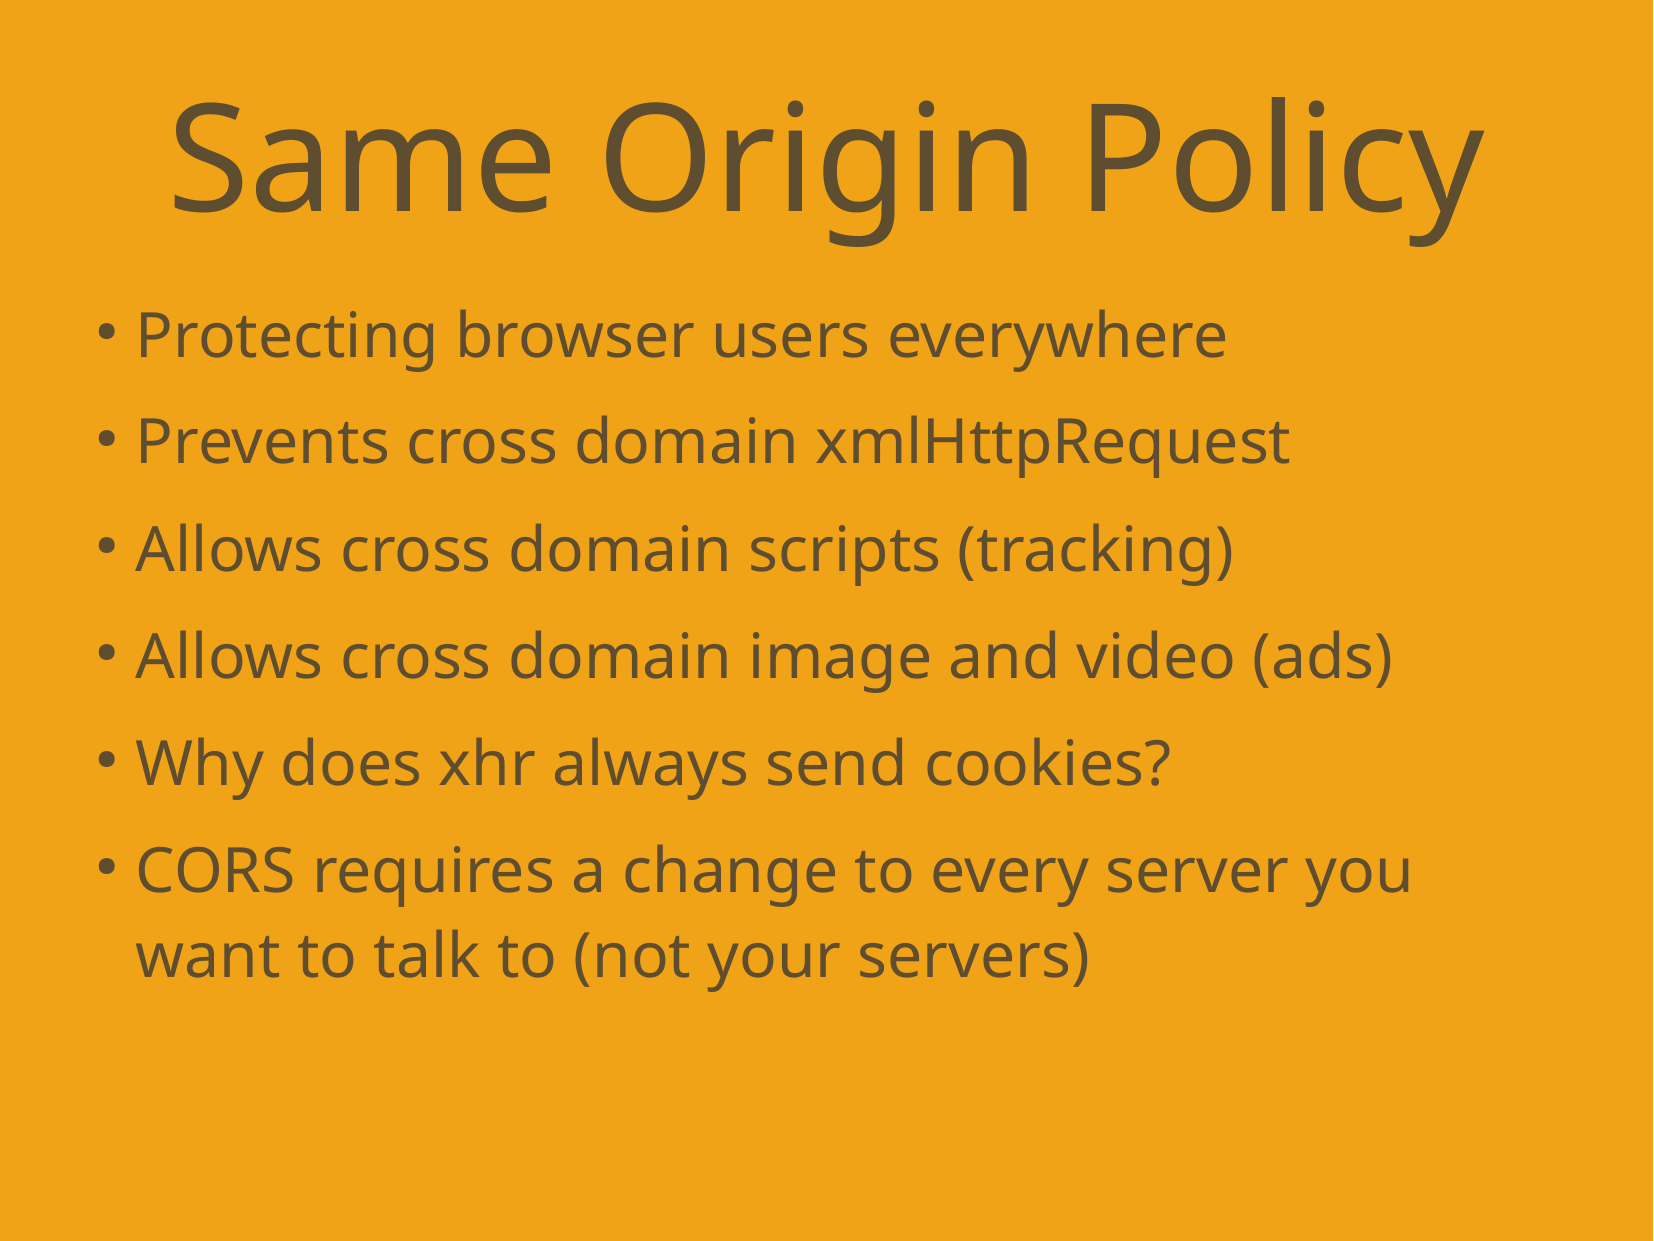

# Same Origin Policy
Protecting browser users everywhere
Prevents cross domain xmlHttpRequest
Allows cross domain scripts (tracking)
Allows cross domain image and video (ads)
Why does xhr always send cookies?
CORS requires a change to every server you want to talk to (not your servers)